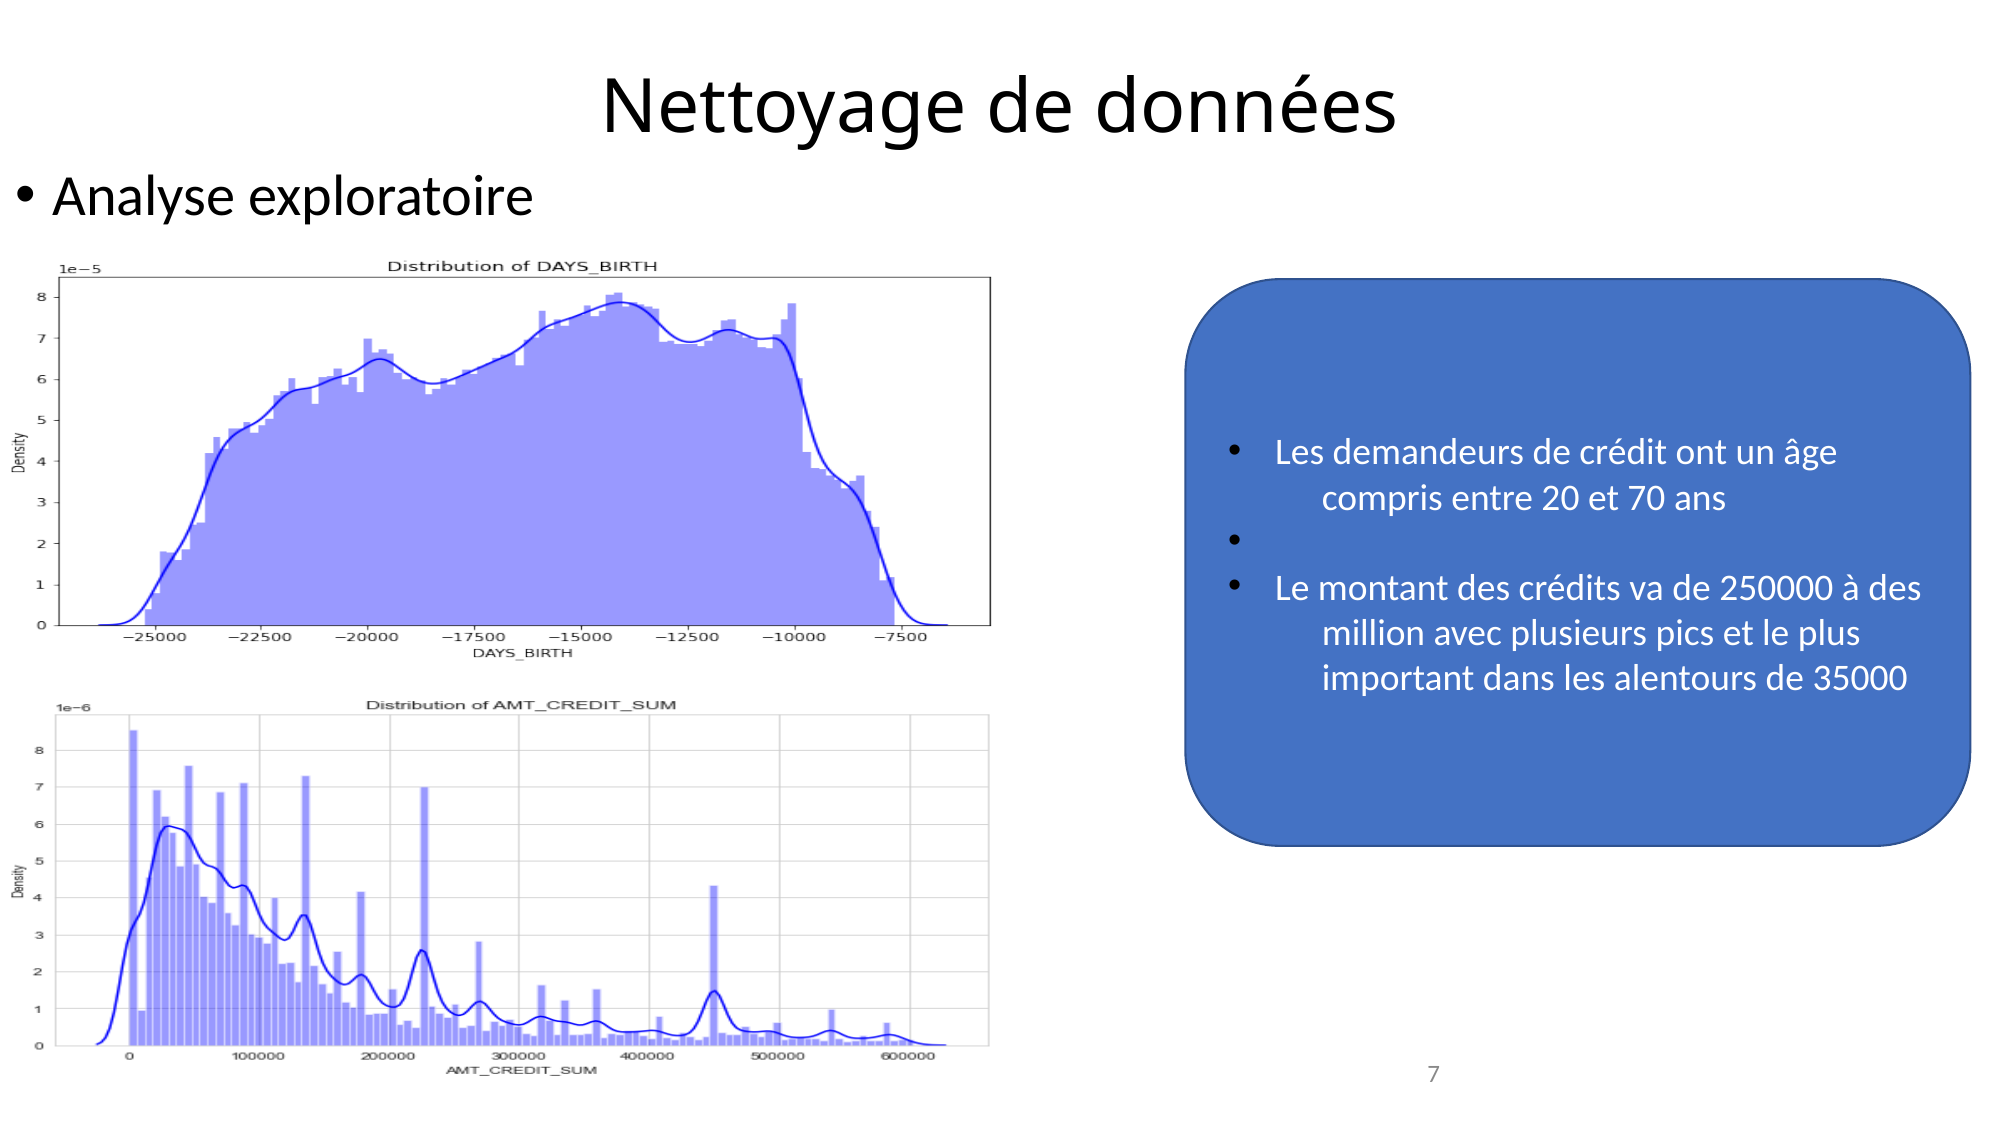

# Nettoyage de données
Analyse exploratoire
Les demandeurs de crédit ont un âge compris entre 20 et 70 ans
Le montant des crédits va de 250000 à des million avec plusieurs pics et le plus important dans les alentours de 35000